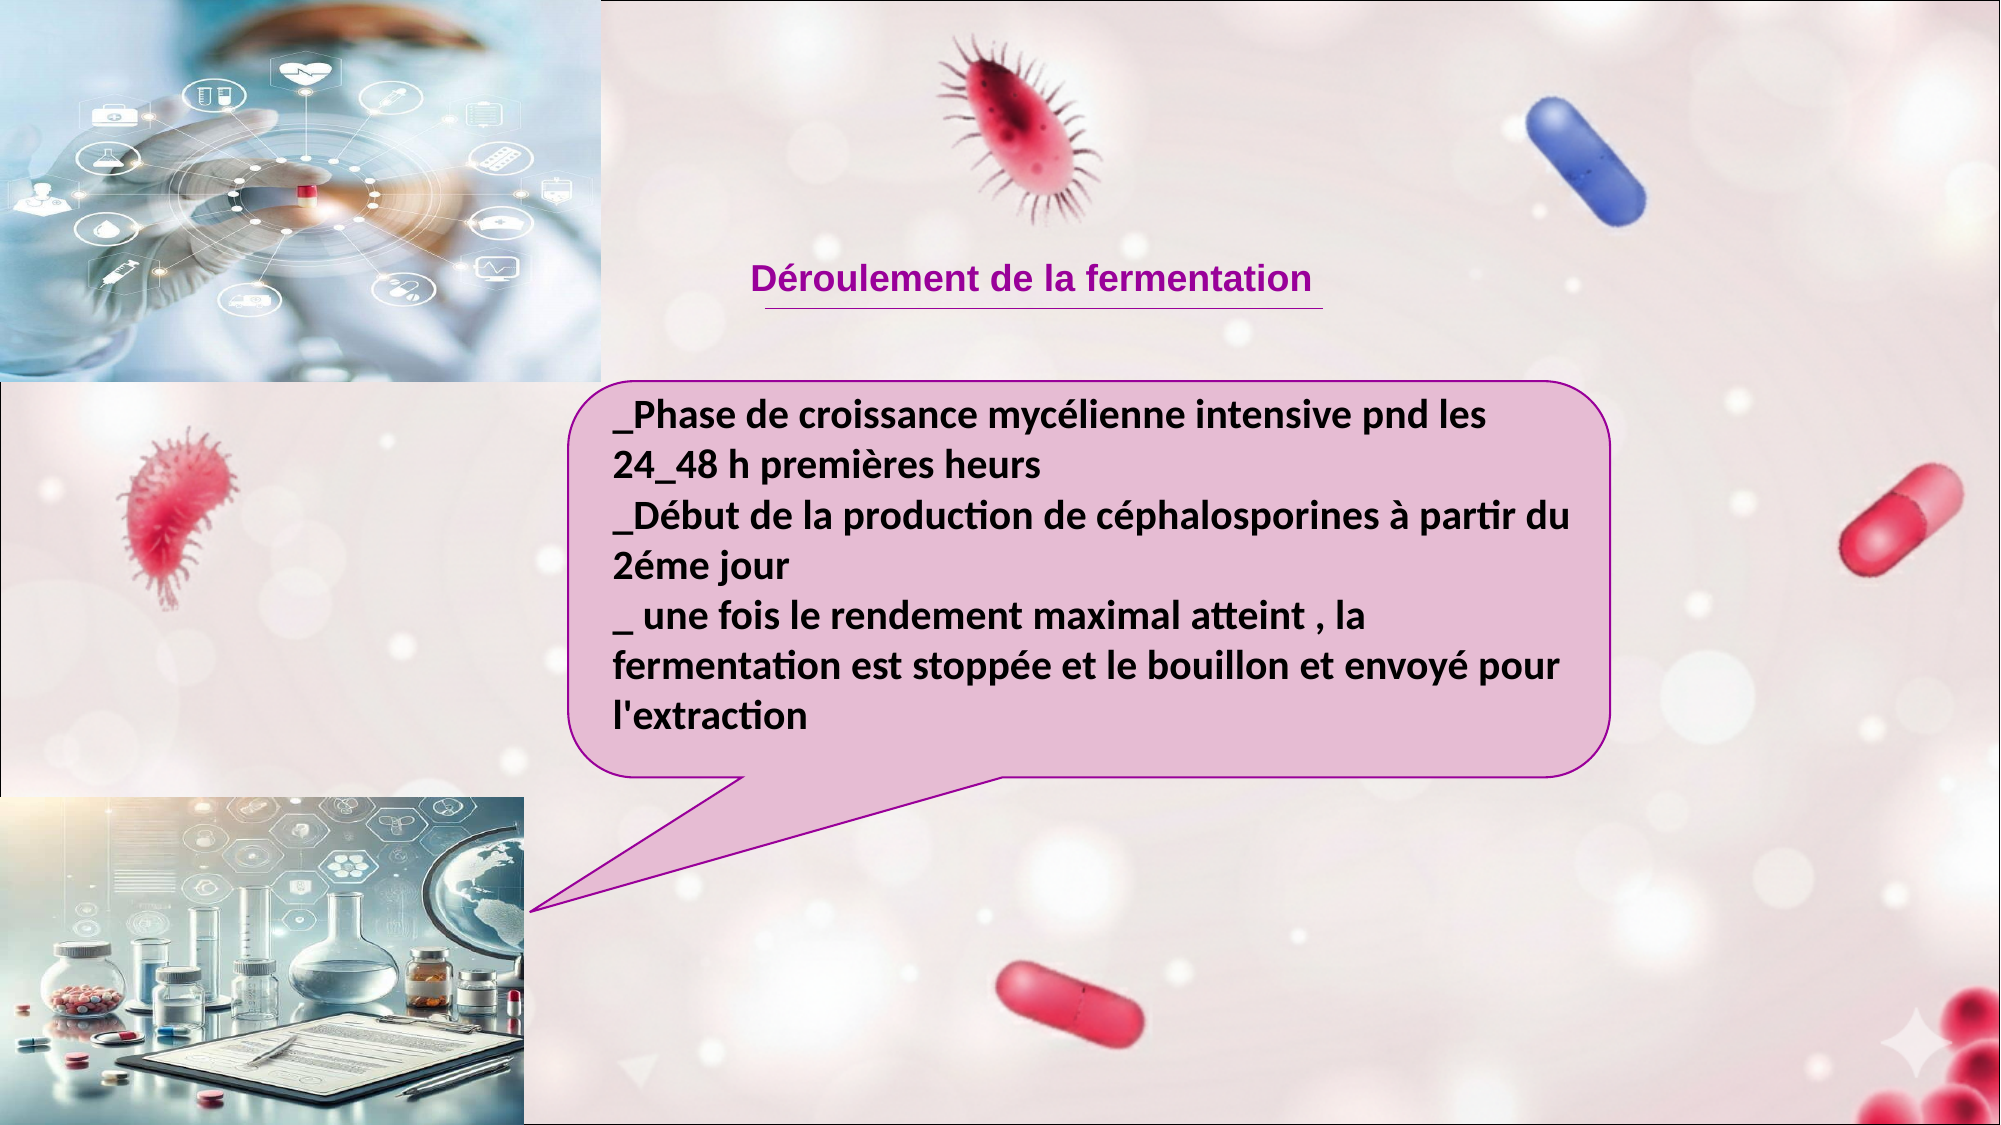

#
Déroulement de la fermentation
_Phase de croissance mycélienne intensive pnd les 24_48 h premières heurs
_Début de la production de céphalosporines à partir du 2éme jour
_ une fois le rendement maximal atteint , la fermentation est stoppée et le bouillon et envoyé pour l'extraction